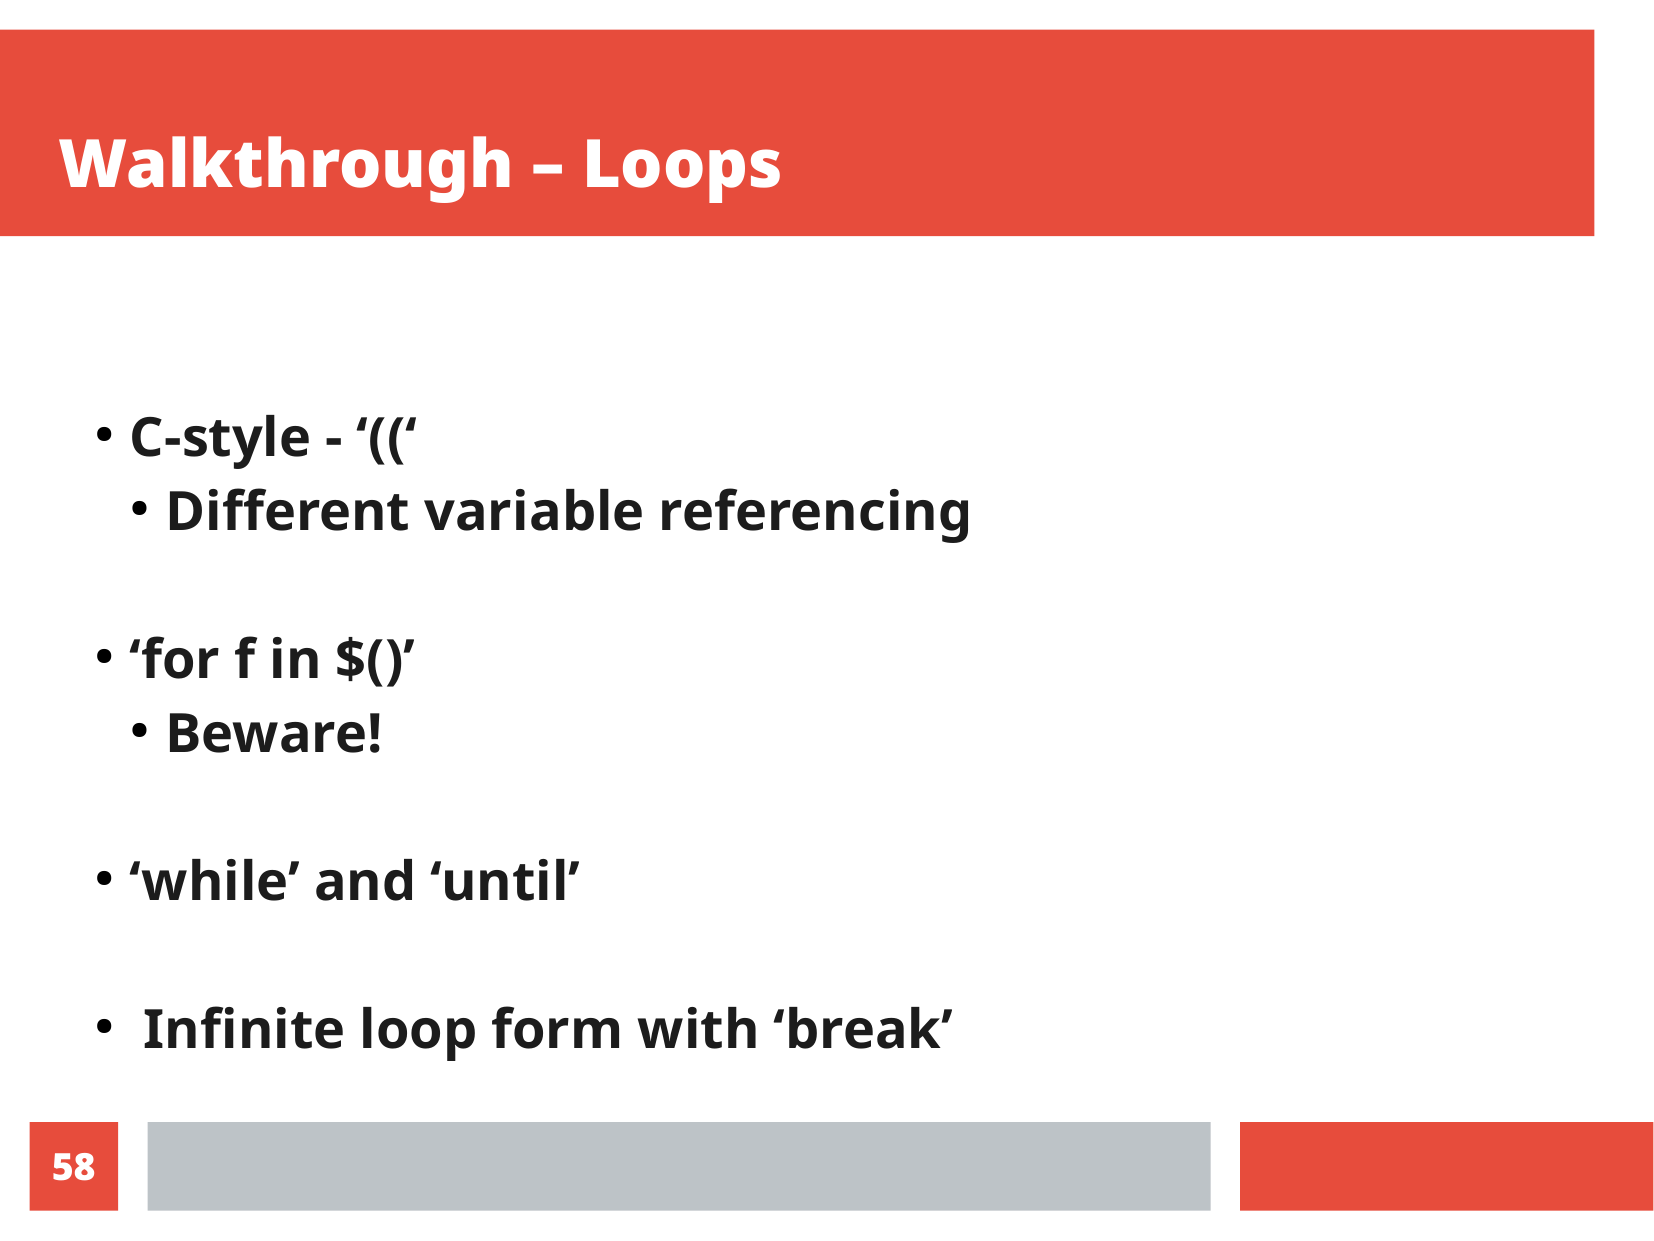

# Walkthrough – Loops
C-style - ‘((‘
Different variable referencing
‘for f in $()’
Beware!
‘while’ and ‘until’
 Infinite loop form with ‘break’
58